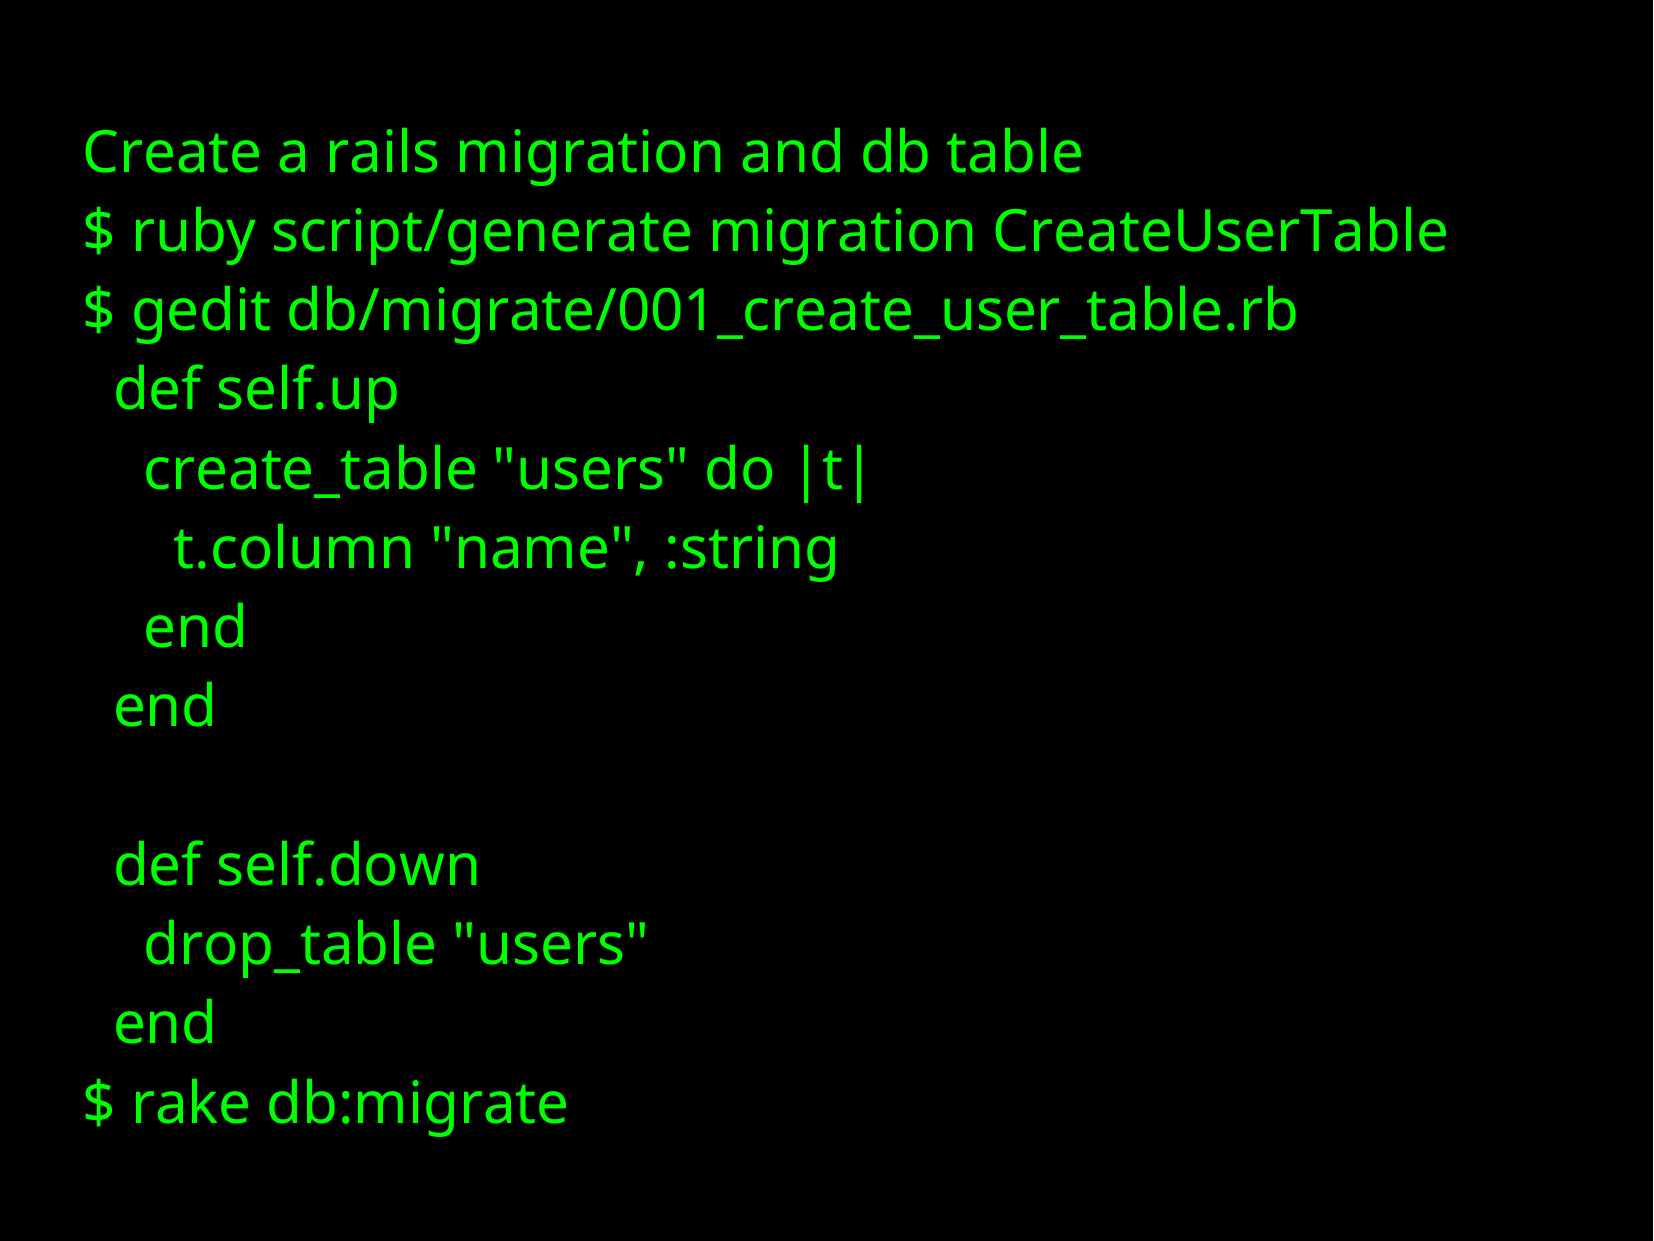

# Create a rails migration and db table $ ruby script/generate migration CreateUserTable $ gedit db/migrate/001_create_user_table.rb def self.up create_table "users" do |t| t.column "name", :string end end def self.down drop_table "users" end $ rake db:migrate